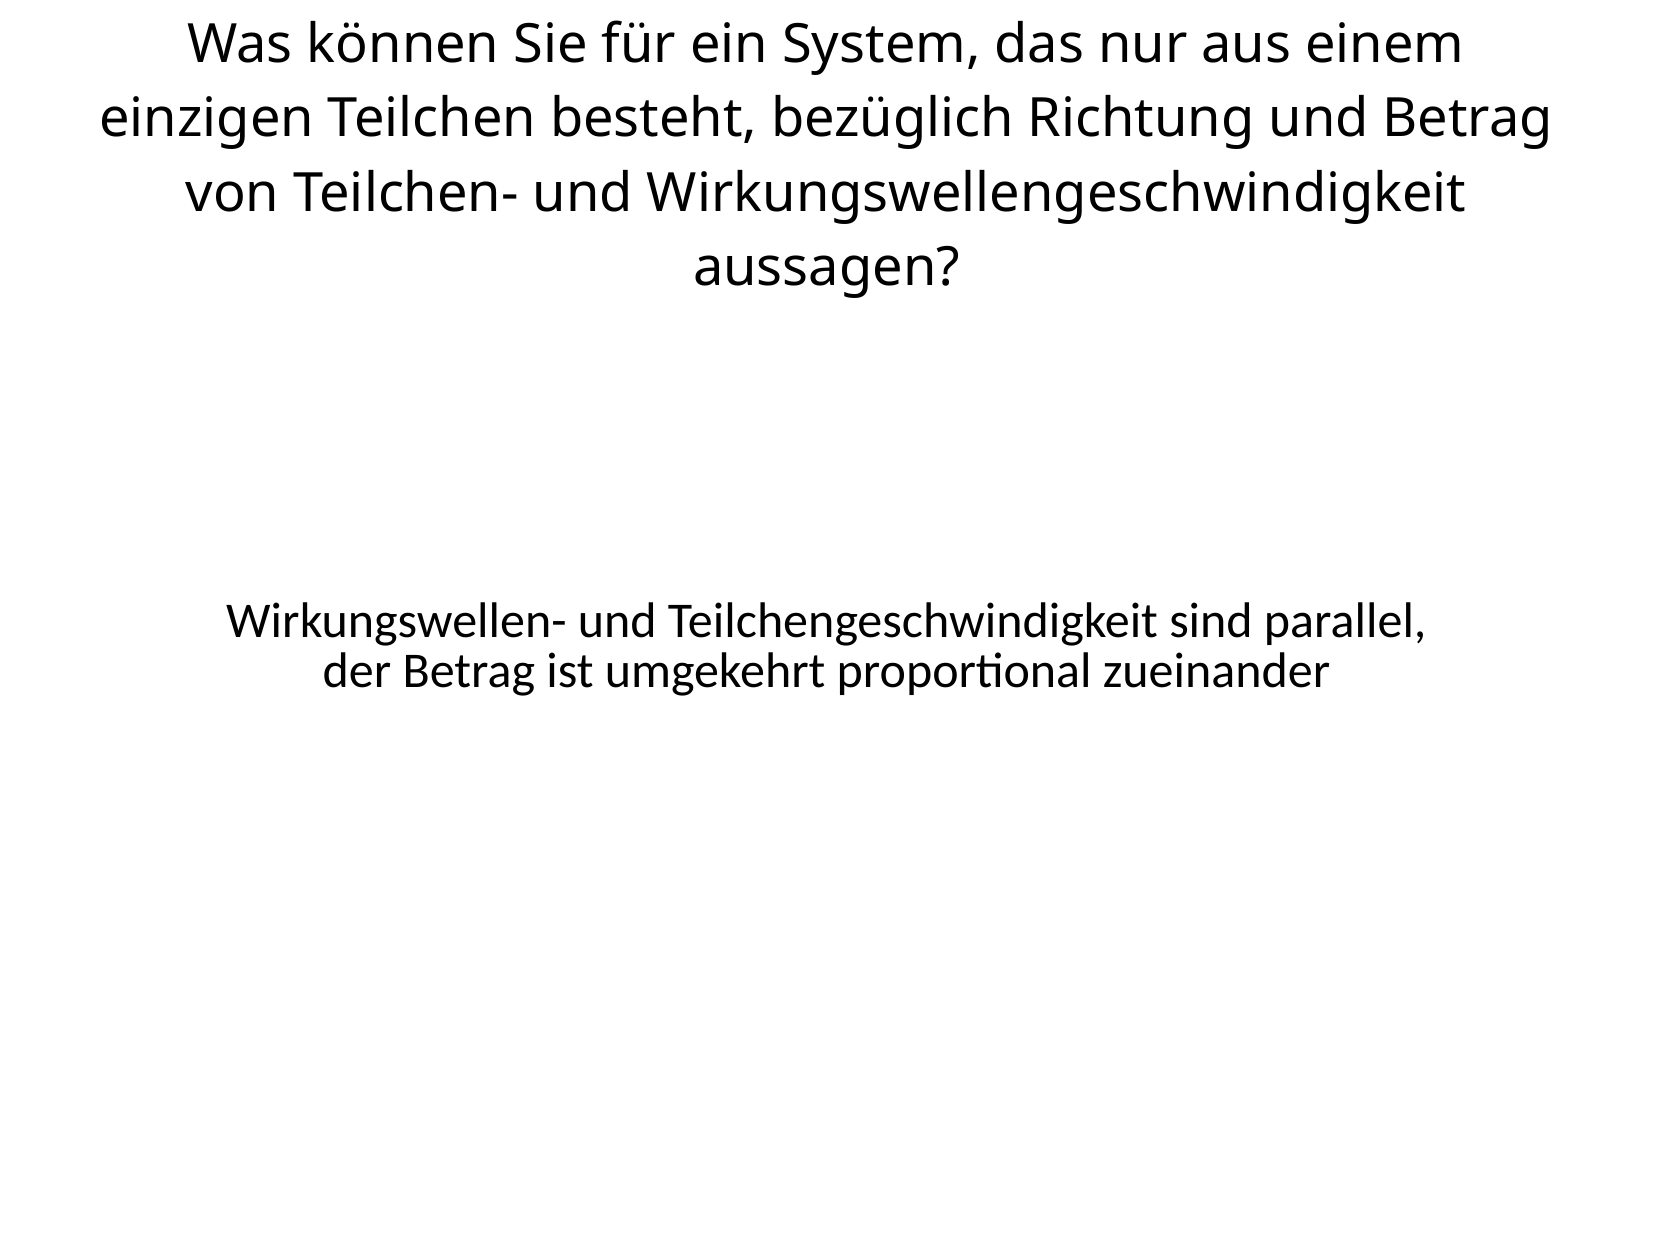

# Was können Sie für ein System, das nur aus einem einzigen Teilchen besteht, bezüglich Richtung und Betrag von Teilchen- und Wirkungswellengeschwindigkeit aussagen?
Wirkungswellen- und Teilchengeschwindigkeit sind parallel,
der Betrag ist umgekehrt proportional zueinander